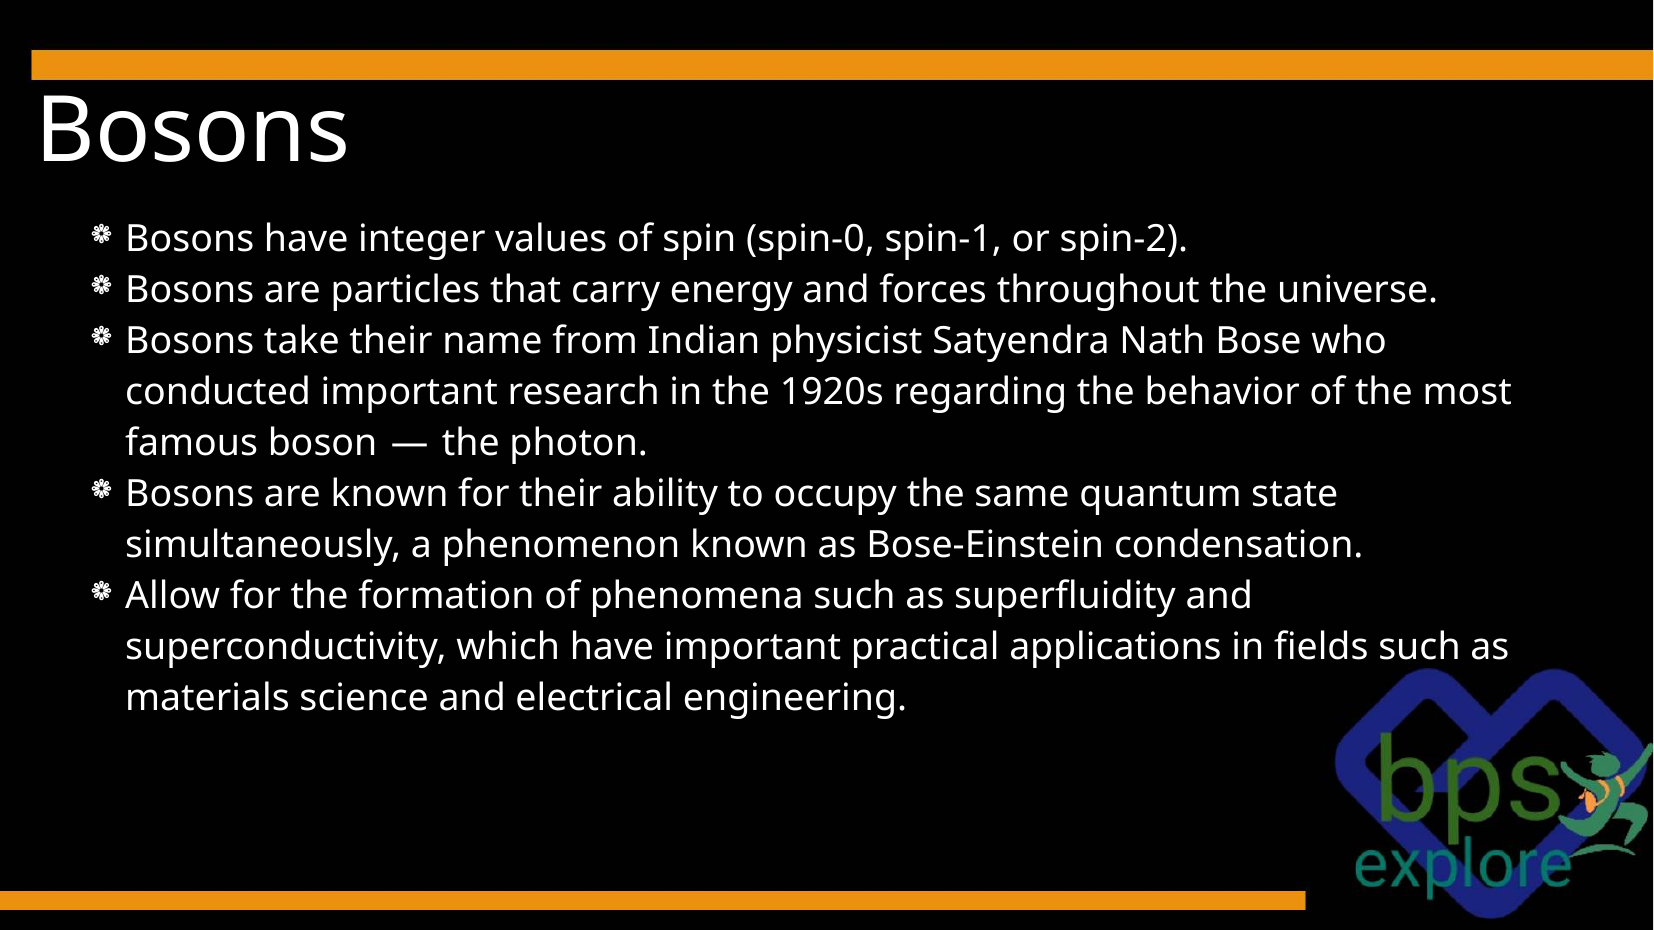

# Bosons
Bosons have integer values of spin (spin-0, spin-1, or spin-2).
Bosons are particles that carry energy and forces throughout the universe.
Bosons take their name from Indian physicist Satyendra Nath Bose who conducted important research in the 1920s regarding the behavior of the most famous boson  —  the photon.
Bosons are known for their ability to occupy the same quantum state simultaneously, a phenomenon known as Bose-Einstein condensation.
Allow for the formation of phenomena such as superfluidity and superconductivity, which have important practical applications in fields such as materials science and electrical engineering.